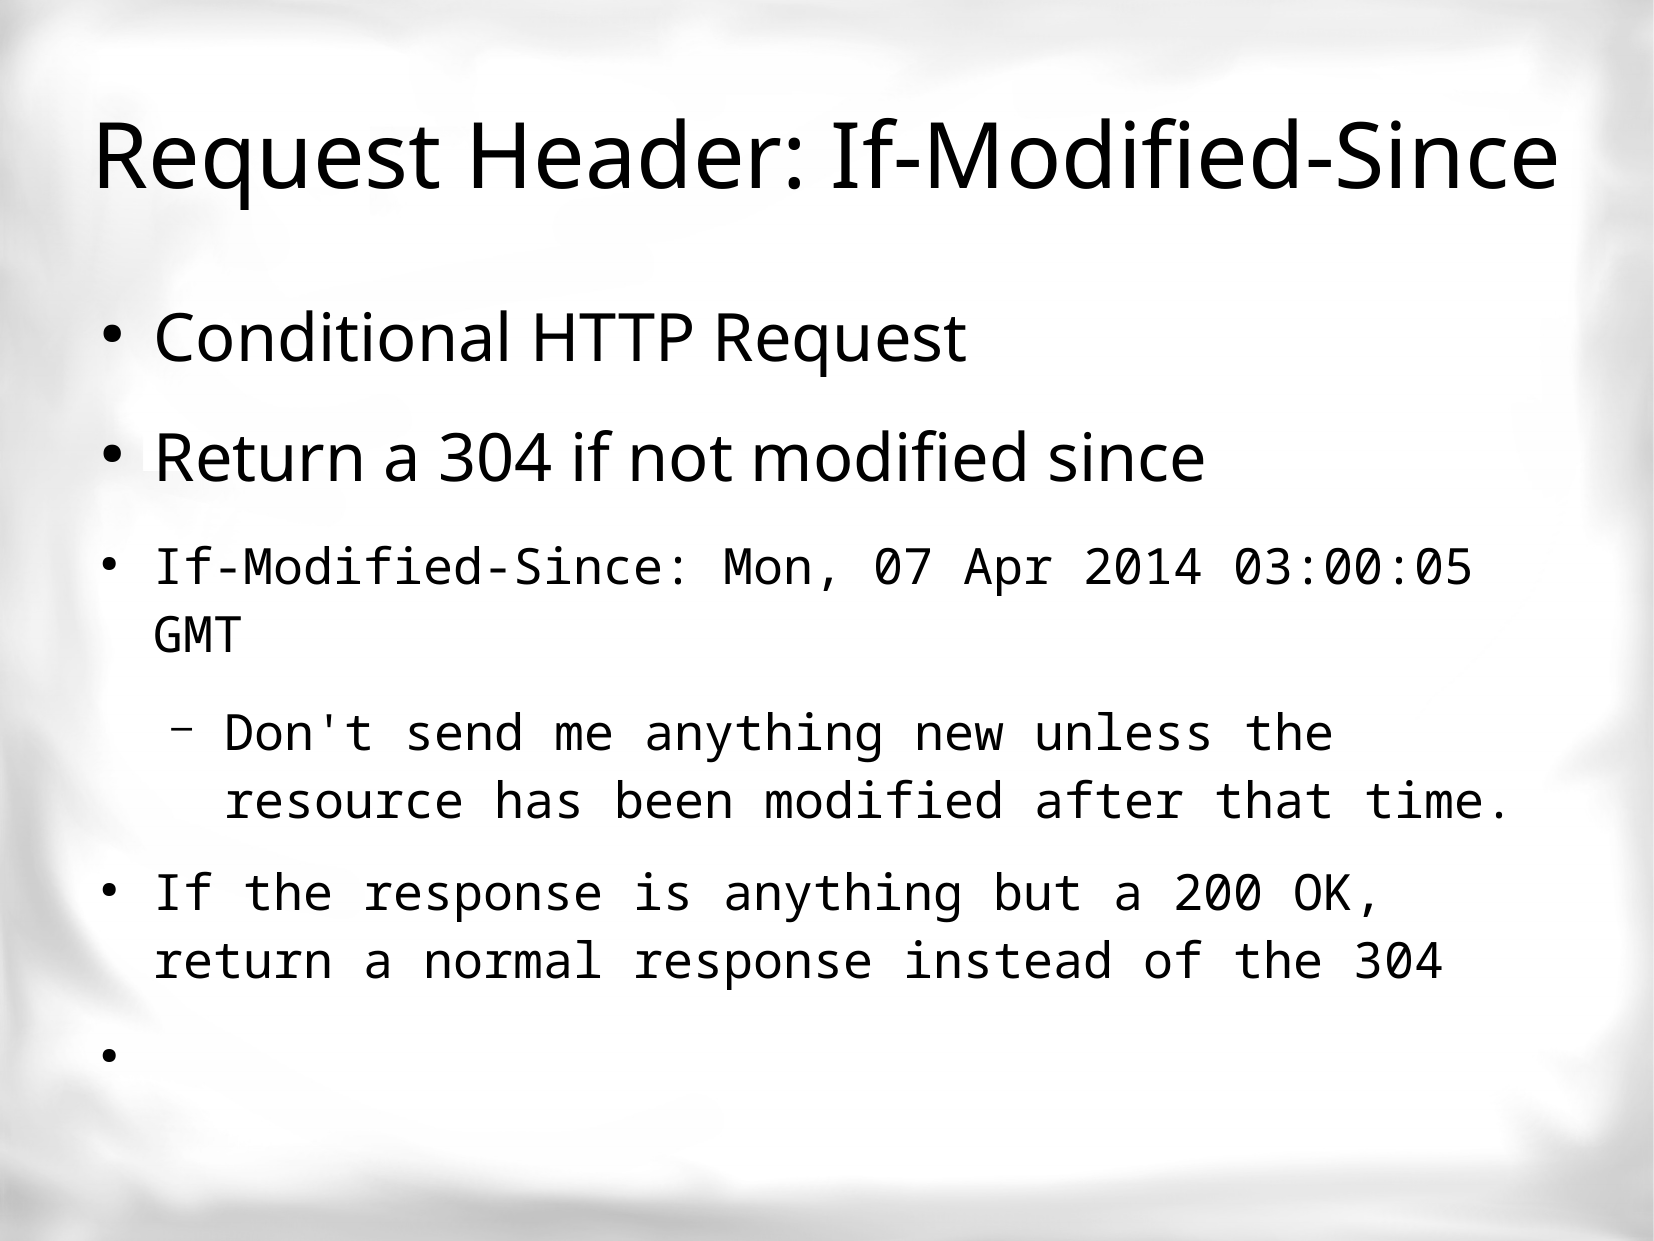

# Request Header: If-Modified-Since
Conditional HTTP Request
Return a 304 if not modified since
If-Modified-Since: Mon, 07 Apr 2014 03:00:05 GMT
Don't send me anything new unless the resource has been modified after that time.
If the response is anything but a 200 OK, return a normal response instead of the 304